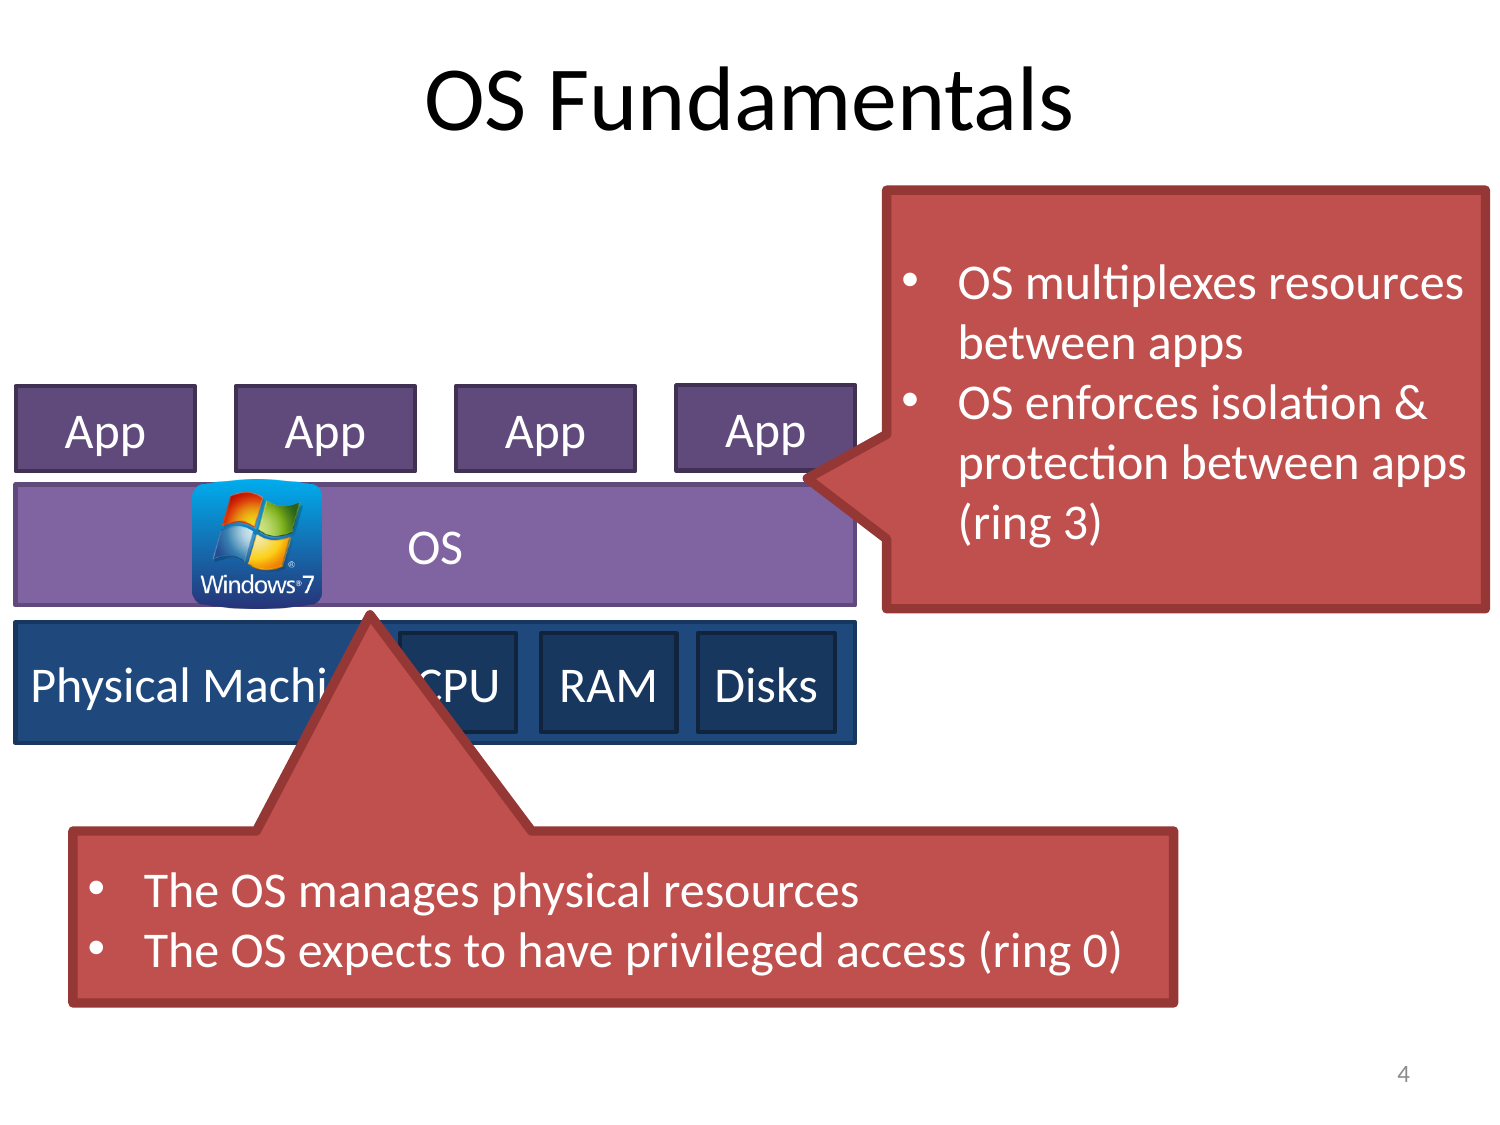

# OS Fundamentals
OS multiplexes resources between apps
OS enforces isolation & protection between apps (ring 3)
App
App
App
App
OS
Physical Machine
CPU
RAM
Disks
The OS manages physical resources
The OS expects to have privileged access (ring 0)
3